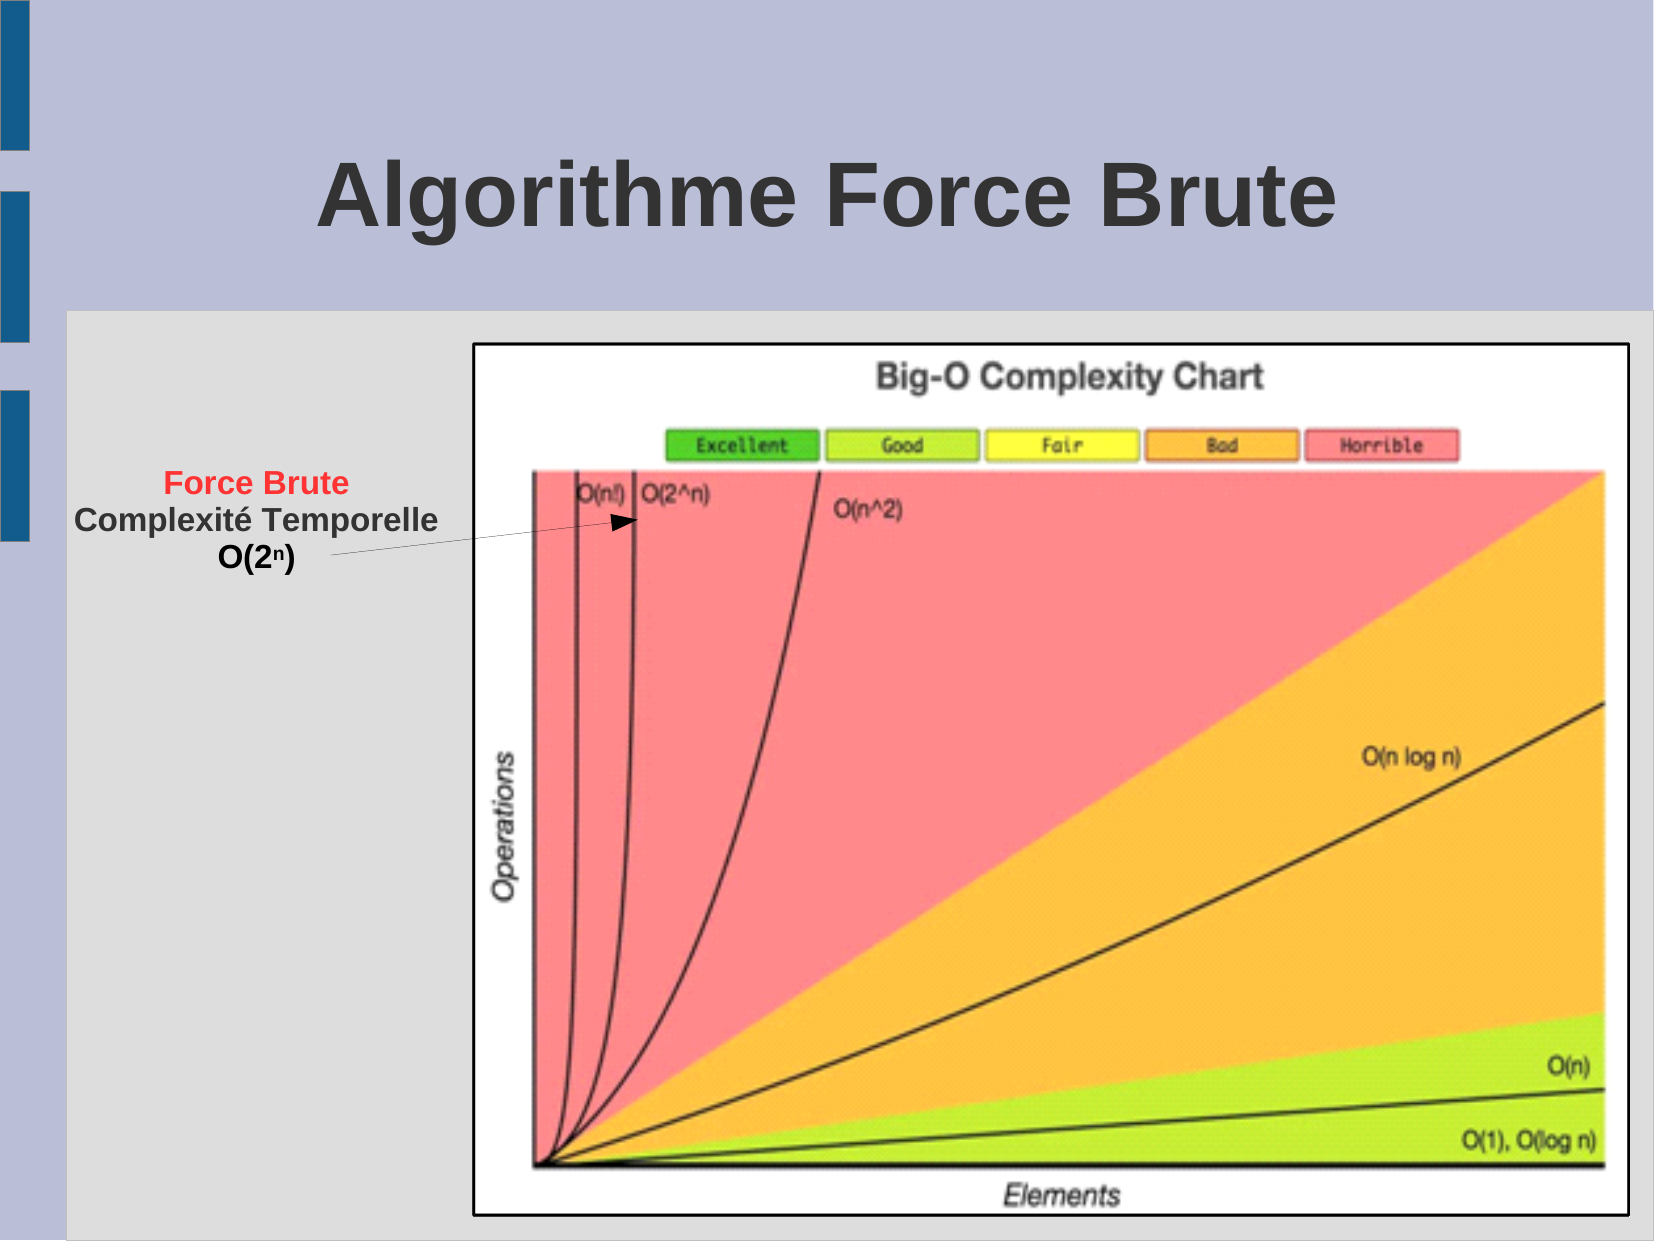

# Algorithme Force Brute
Force Brute
Complexité Temporelle
O(2n)